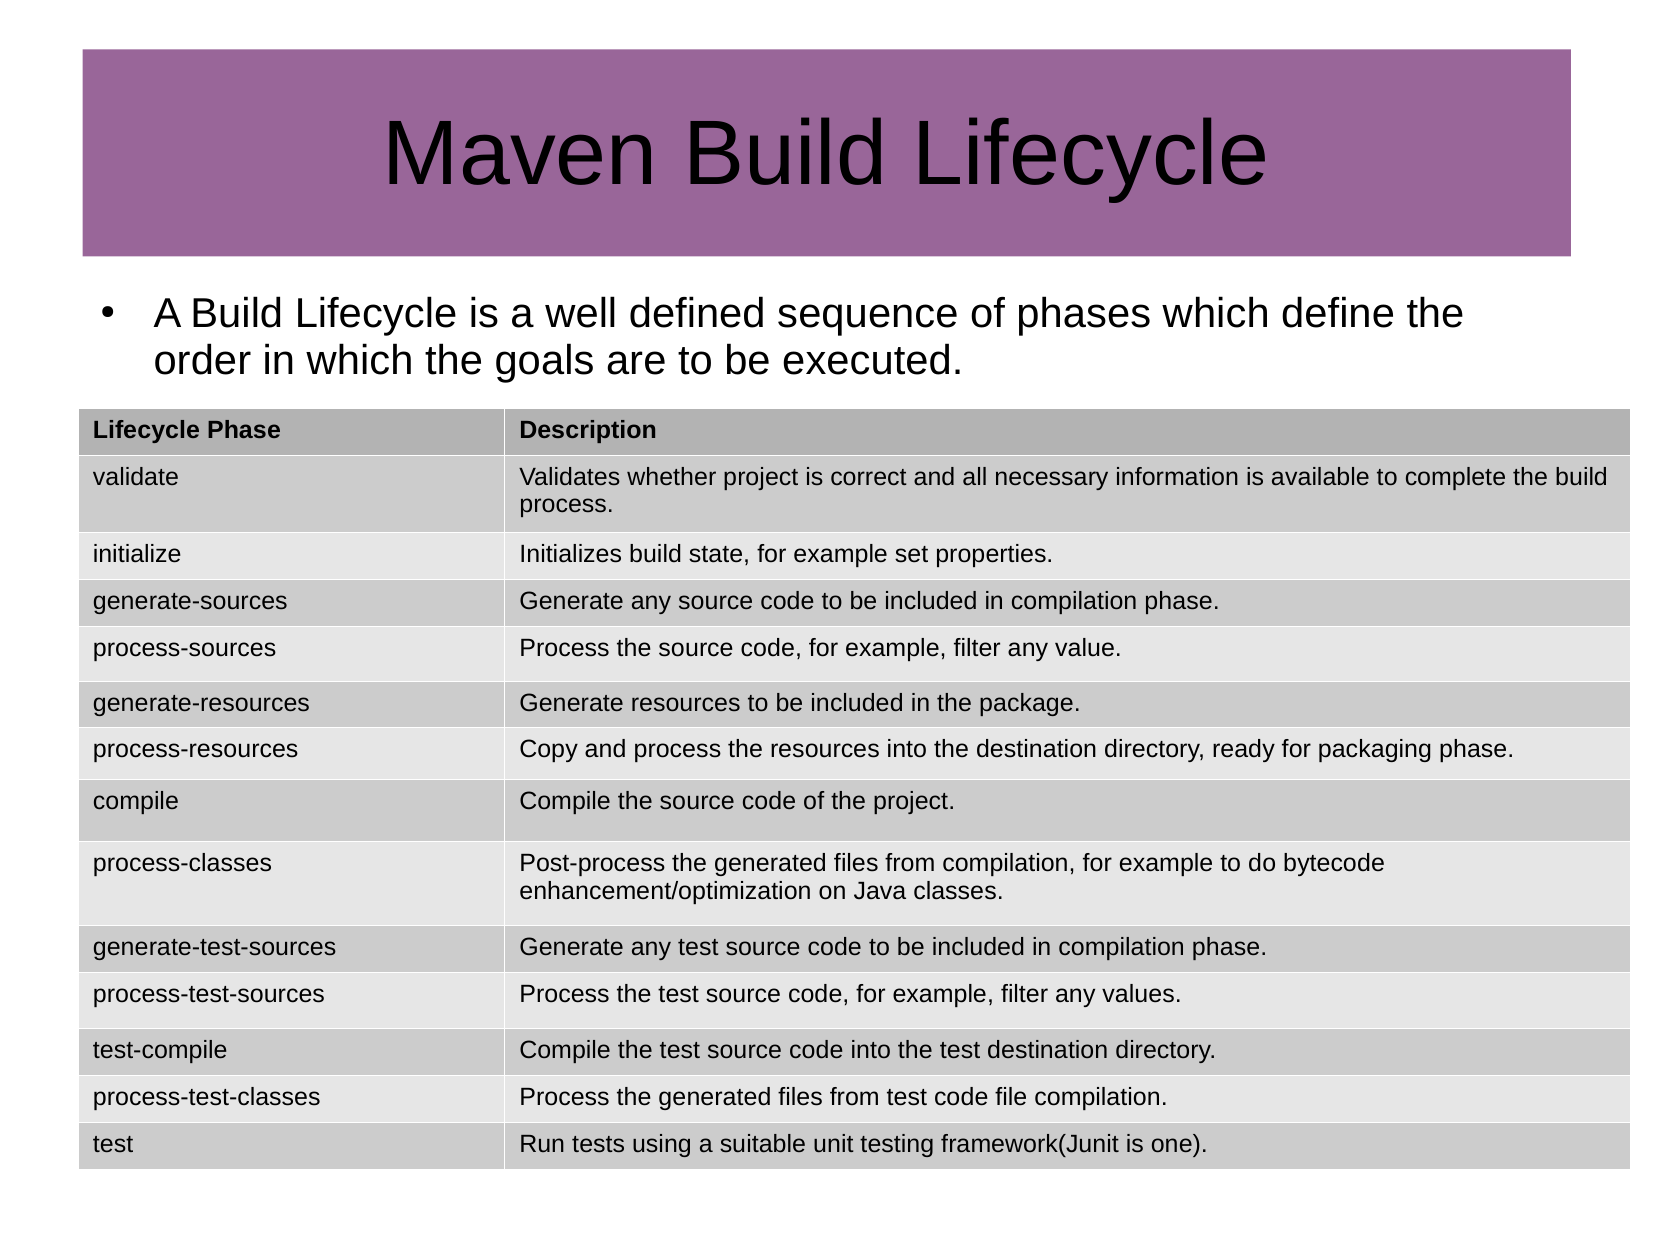

# Maven Build Lifecycle
A Build Lifecycle is a well defined sequence of phases which define the order in which the goals are to be executed.
| Lifecycle Phase | Description |
| --- | --- |
| validate | Validates whether project is correct and all necessary information is available to complete the build process. |
| initialize | Initializes build state, for example set properties. |
| generate-sources | Generate any source code to be included in compilation phase. |
| process-sources | Process the source code, for example, filter any value. |
| generate-resources | Generate resources to be included in the package. |
| process-resources | Copy and process the resources into the destination directory, ready for packaging phase. |
| compile | Compile the source code of the project. |
| process-classes | Post-process the generated files from compilation, for example to do bytecode enhancement/optimization on Java classes. |
| generate-test-sources | Generate any test source code to be included in compilation phase. |
| process-test-sources | Process the test source code, for example, filter any values. |
| test-compile | Compile the test source code into the test destination directory. |
| process-test-classes | Process the generated files from test code file compilation. |
| test | Run tests using a suitable unit testing framework(Junit is one). |